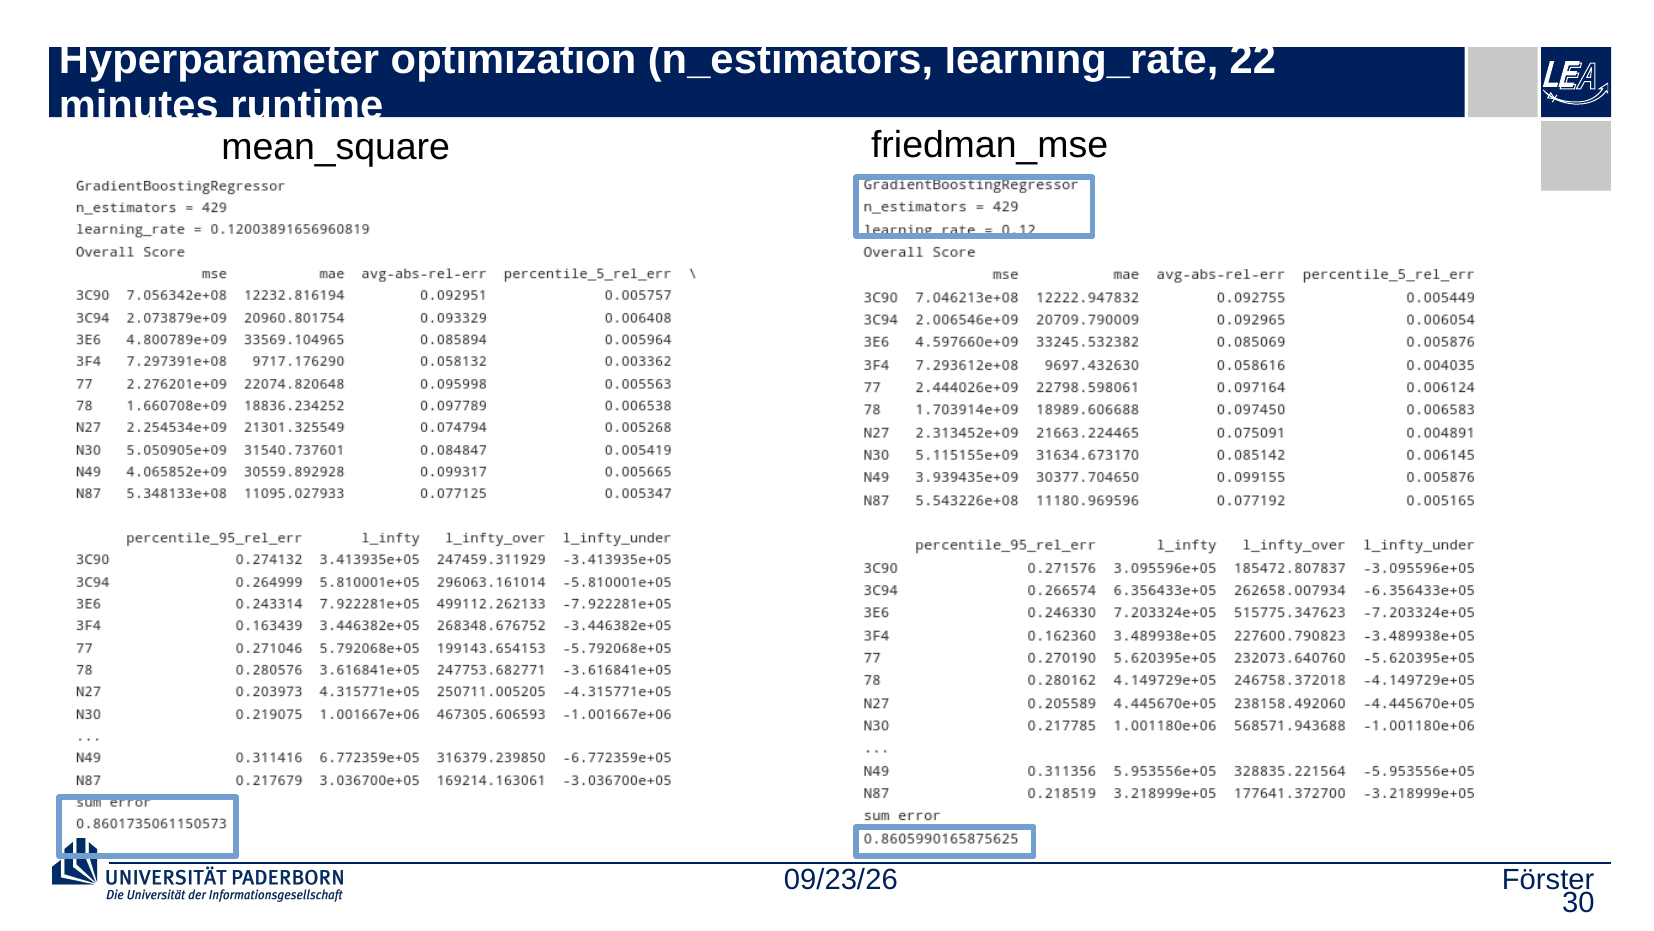

# Hyperparameter optimization (n_estimators, learning_rate, 22 minutes runtime
friedman_mse
mean_square
Förster
30